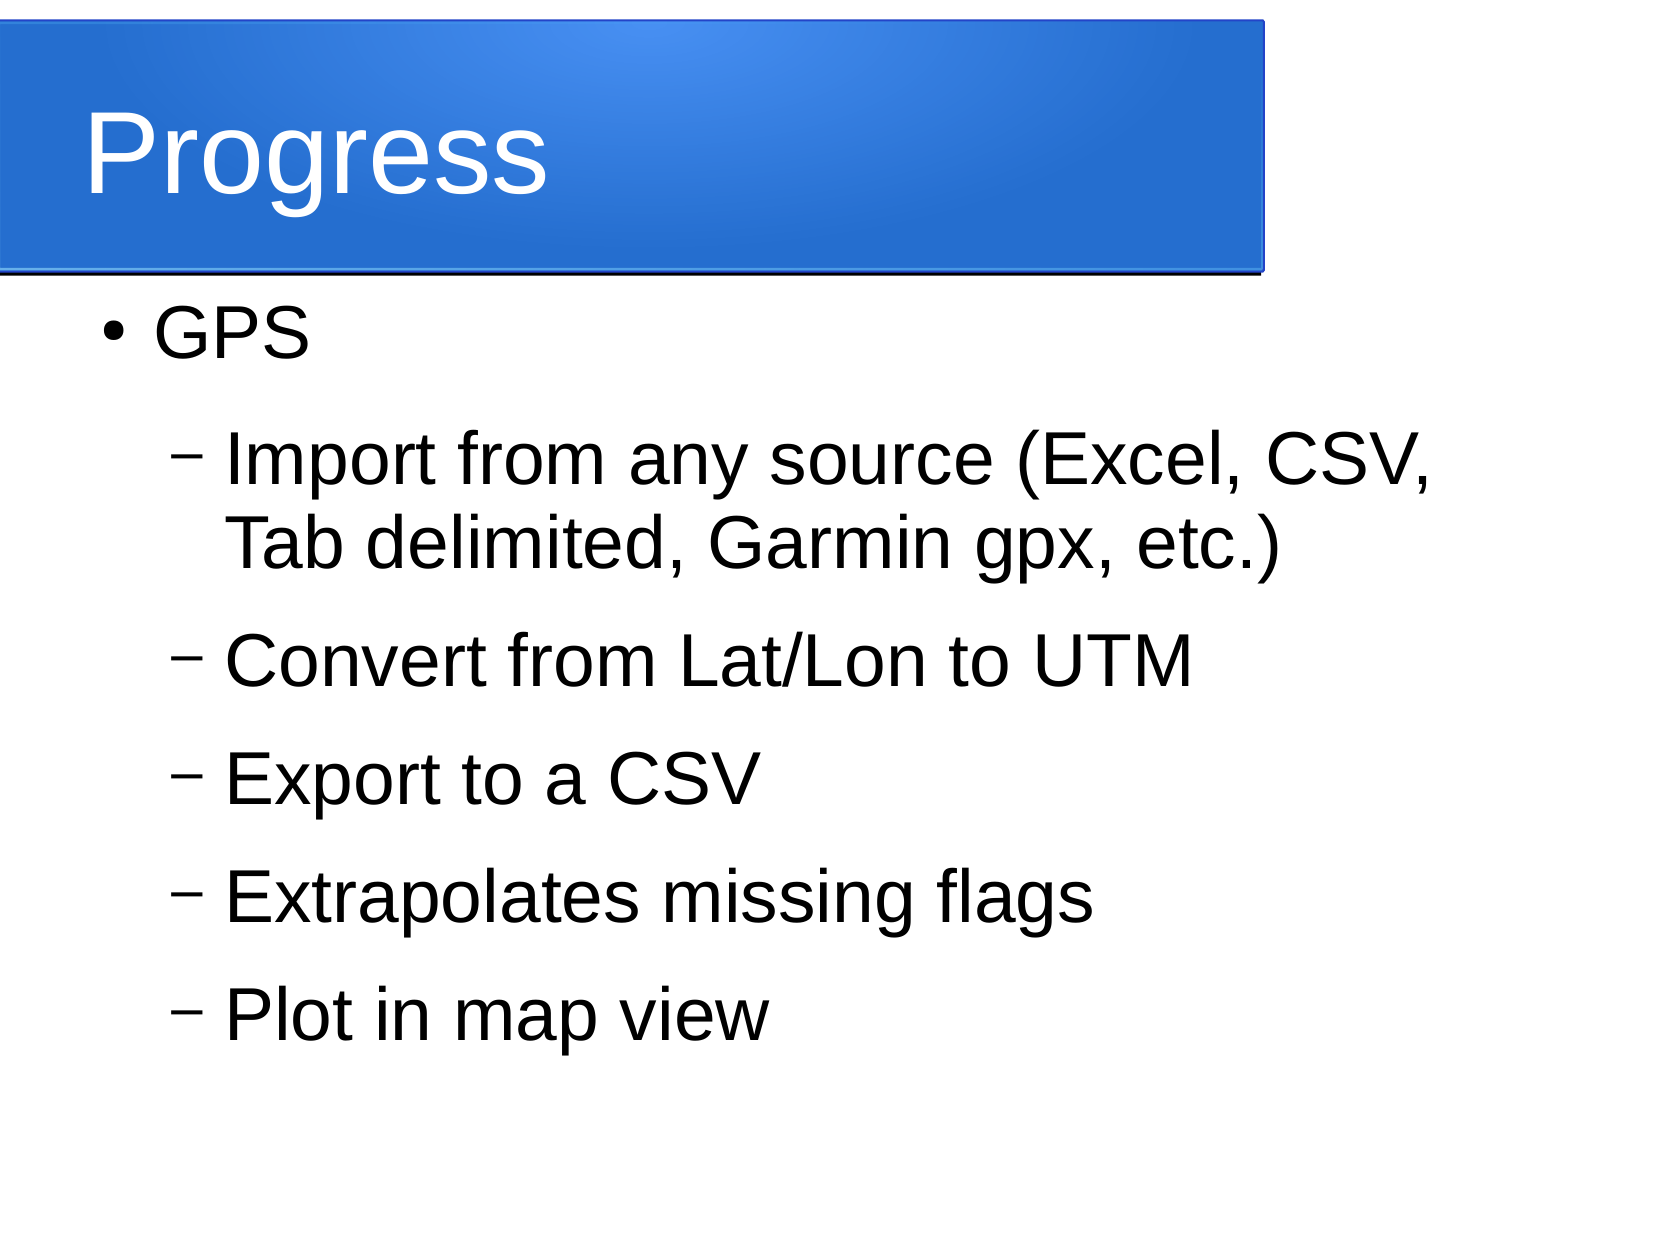

# Progress
GPS
Import from any source (Excel, CSV, Tab delimited, Garmin gpx, etc.)
Convert from Lat/Lon to UTM
Export to a CSV
Extrapolates missing flags
Plot in map view